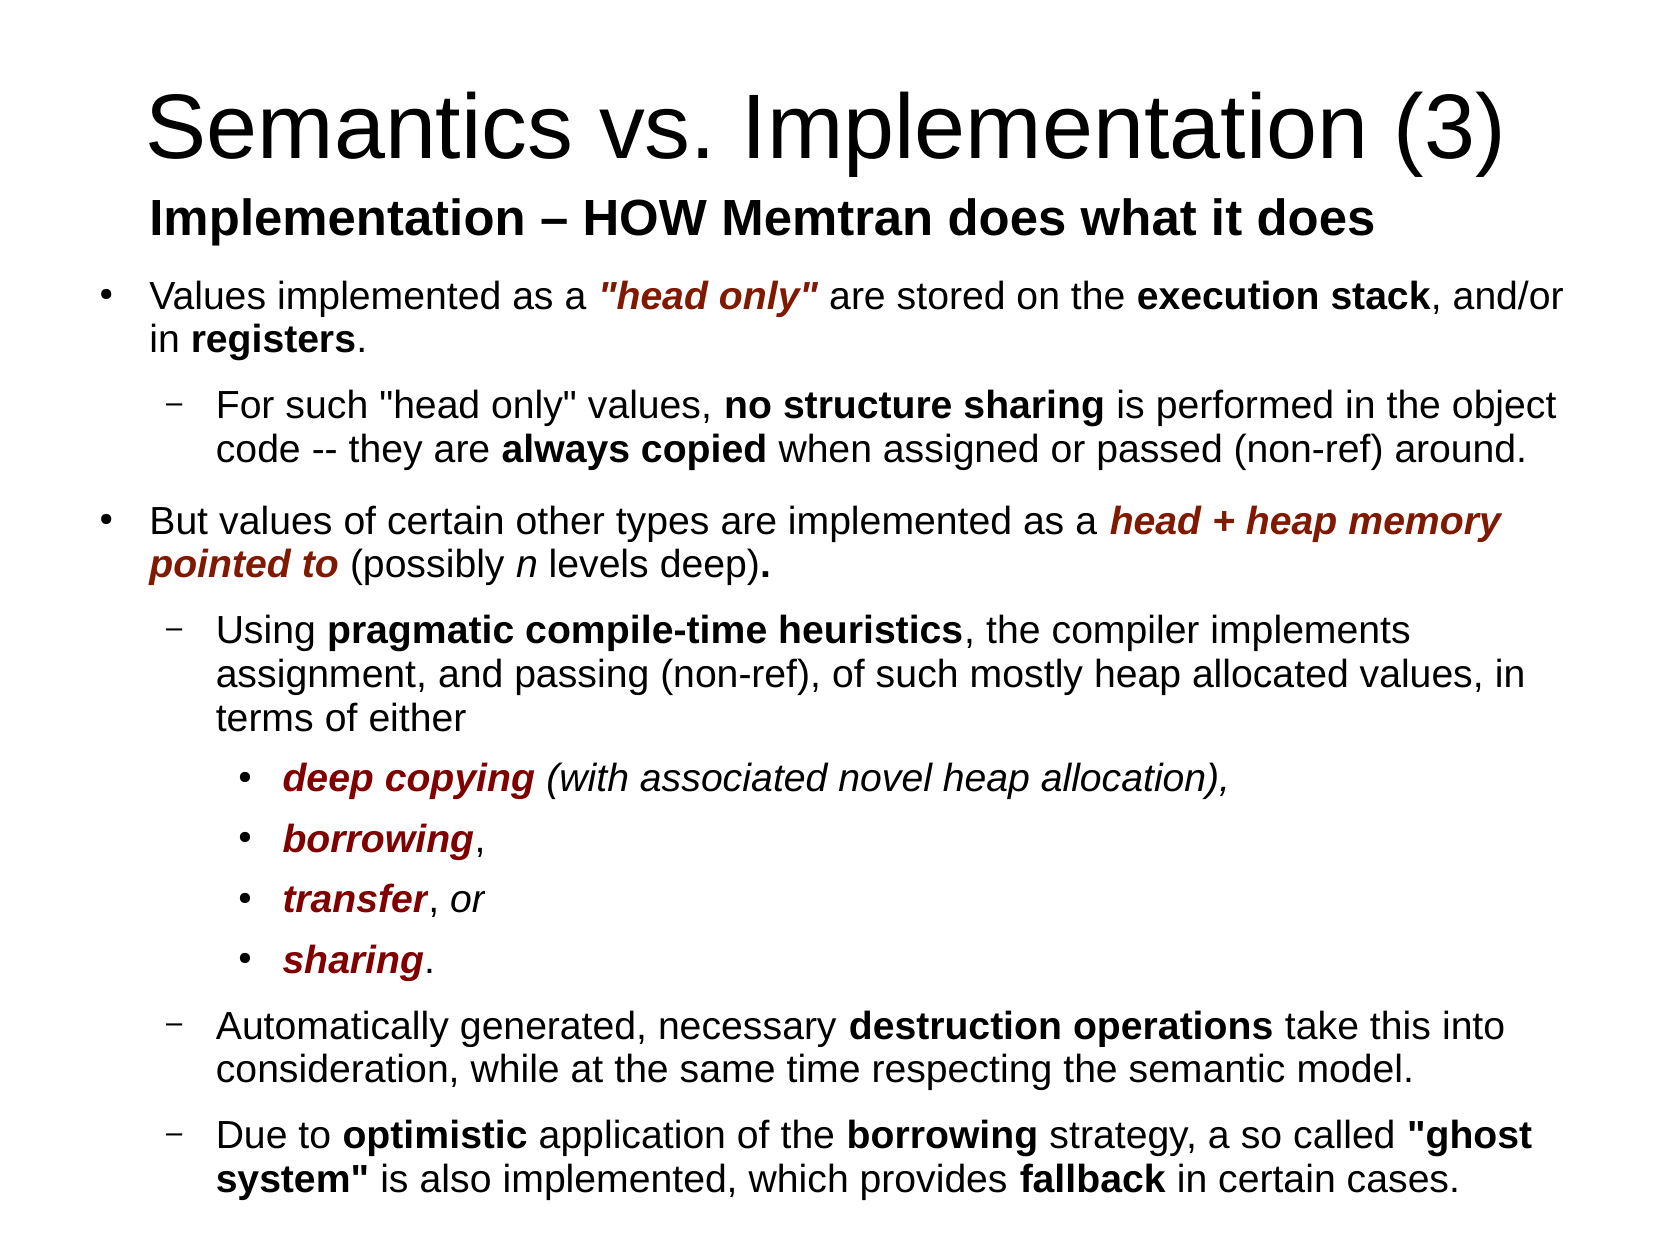

# Semantics vs. Implementation (3)
Implementation – HOW Memtran does what it does
Values implemented as a "head only" are stored on the execution stack, and/or in registers.
For such "head only" values, no structure sharing is performed in the object code -- they are always copied when assigned or passed (non-ref) around.
But values of certain other types are implemented as a head + heap memory pointed to (possibly n levels deep).
Using pragmatic compile-time heuristics, the compiler implements assignment, and passing (non-ref), of such mostly heap allocated values, in terms of either
deep copying (with associated novel heap allocation),
borrowing,
transfer, or
sharing.
Automatically generated, necessary destruction operations take this into consideration, while at the same time respecting the semantic model.
Due to optimistic application of the borrowing strategy, a so called "ghost system" is also implemented, which provides fallback in certain cases.